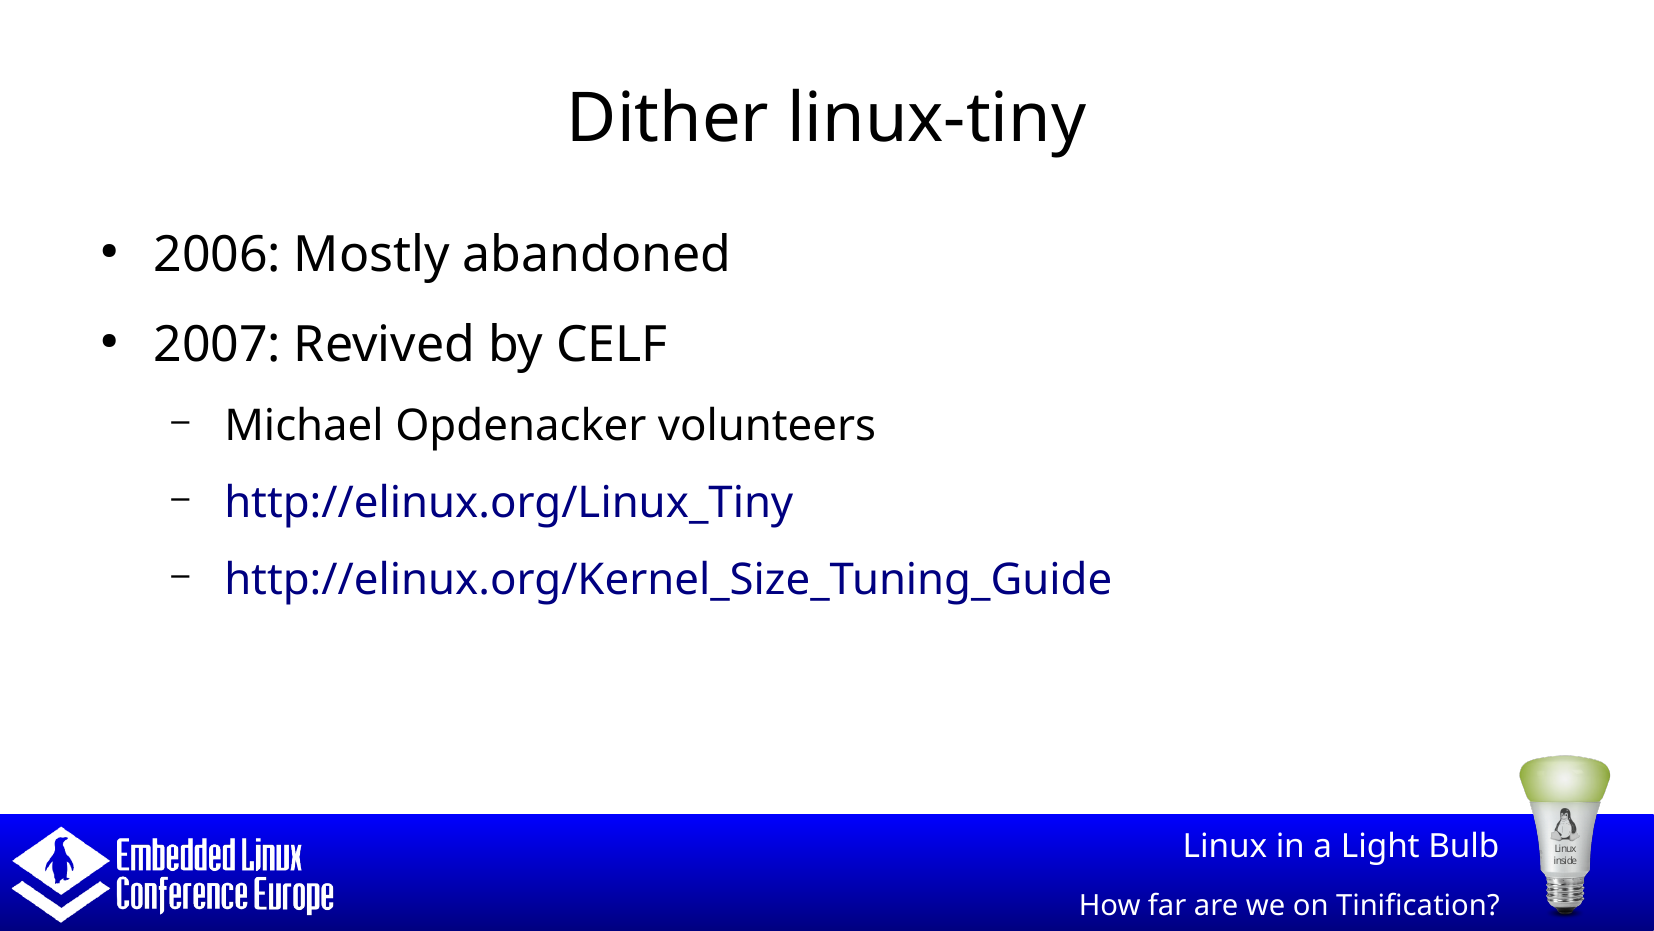

# Dither linux-tiny
2006: Mostly abandoned
2007: Revived by CELF
Michael Opdenacker volunteers
http://elinux.org/Linux_Tiny
http://elinux.org/Kernel_Size_Tuning_Guide
Linux in a Light Bulb